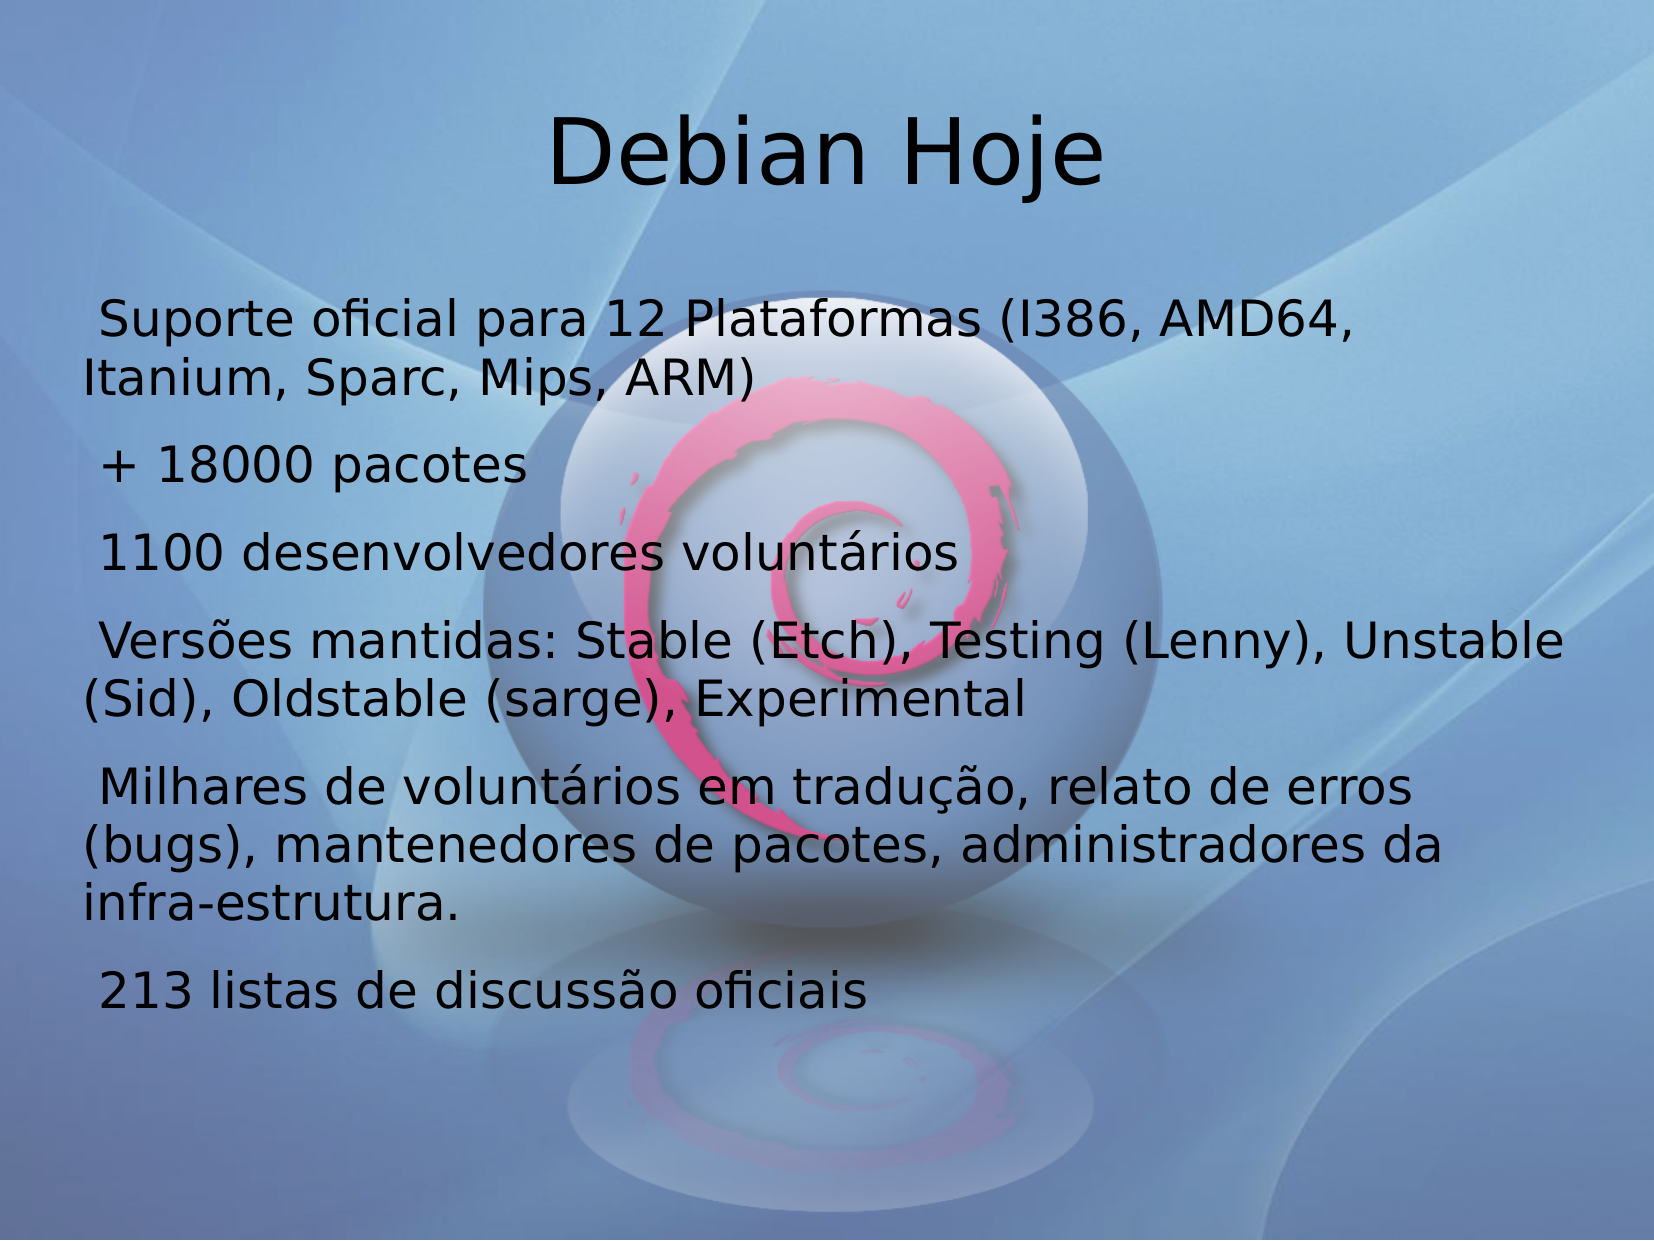

# Debian Hoje
 Suporte oficial para 12 Plataformas (I386, AMD64, Itanium, Sparc, Mips, ARM)
 + 18000 pacotes
 1100 desenvolvedores voluntários
 Versões mantidas: Stable (Etch), Testing (Lenny), Unstable (Sid), Oldstable (sarge), Experimental
 Milhares de voluntários em tradução, relato de erros (bugs), mantenedores de pacotes, administradores da infra-estrutura.
 213 listas de discussão oficiais